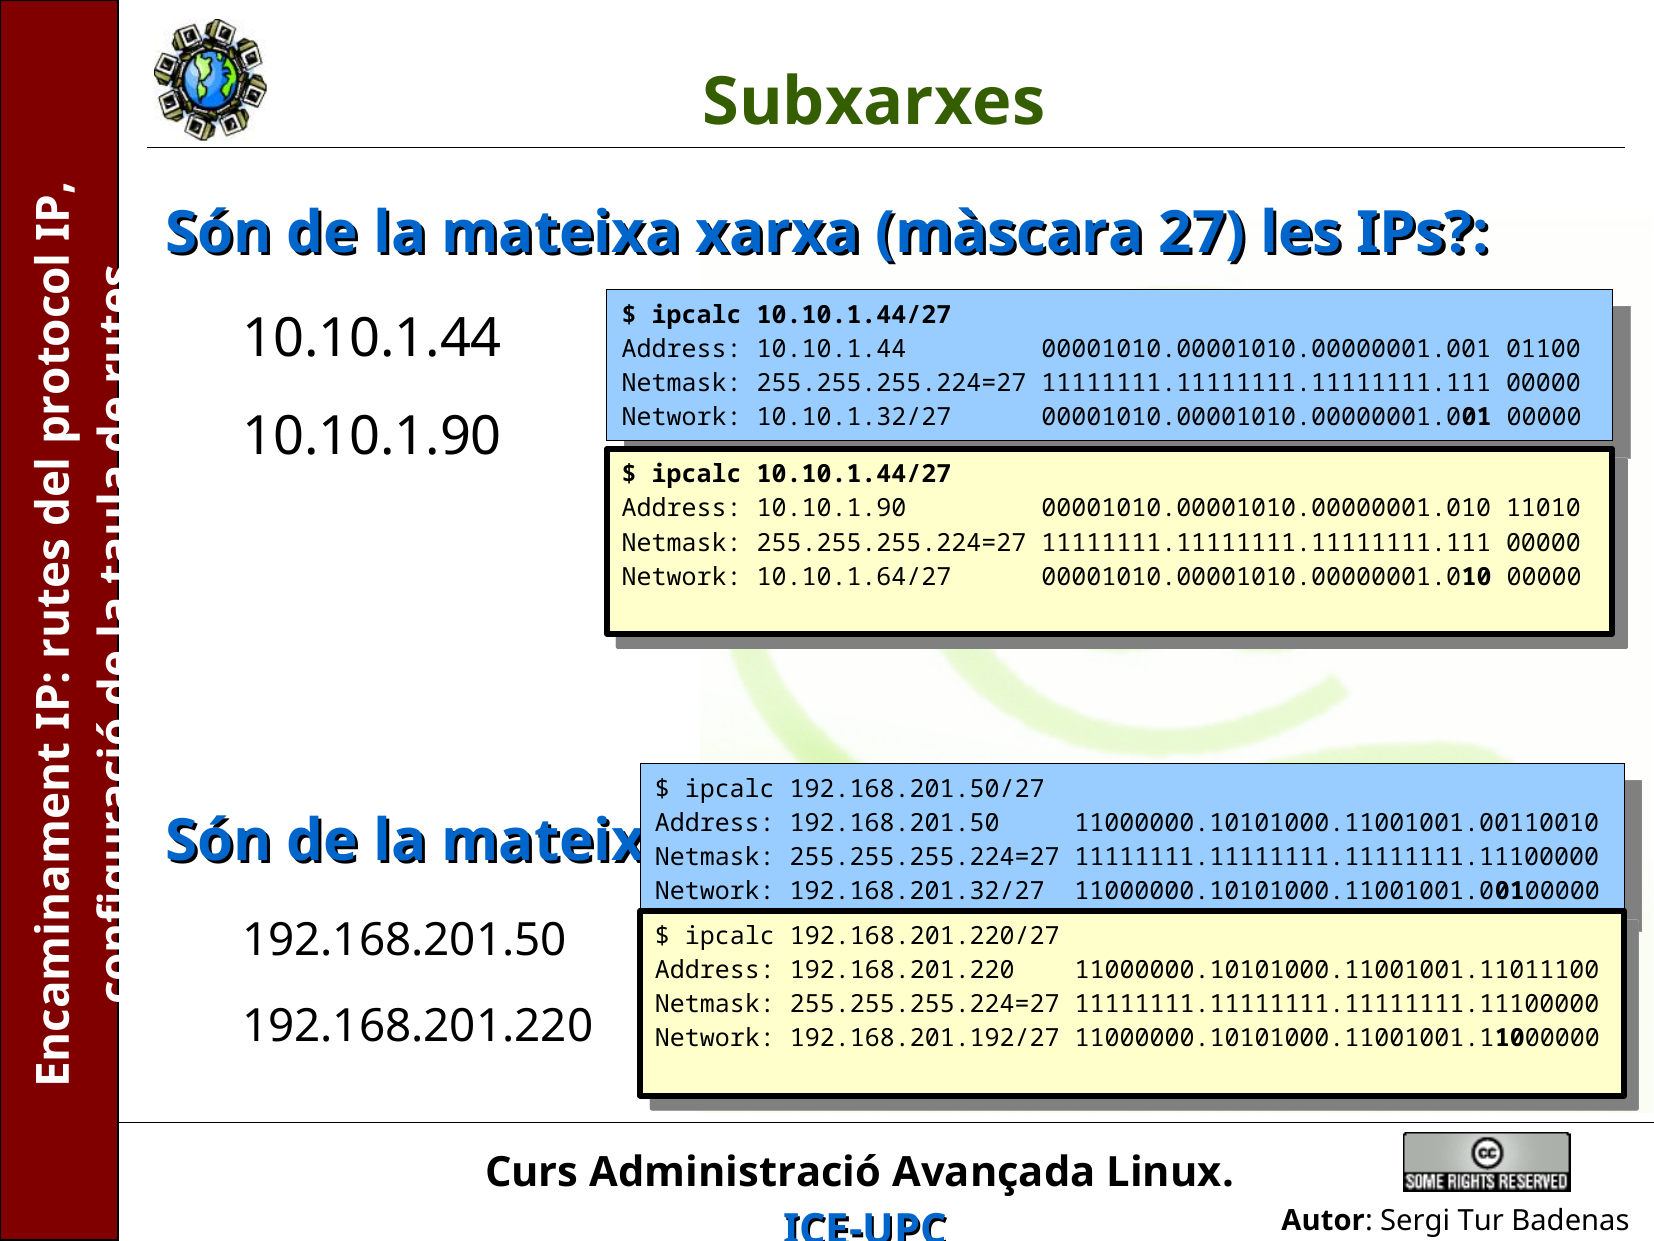

# Subxarxes
Són de la mateixa xarxa (màscara 27) les IPs?:
10.10.1.44
10.10.1.90
Són de la mateixa xarxa (màscara 25) les Ips?:
192.168.201.50
192.168.201.220
$ ipcalc 10.10.1.44/27
Address: 10.10.1.44 00001010.00001010.00000001.001 01100
Netmask: 255.255.255.224=27 11111111.11111111.11111111.111 00000
Network: 10.10.1.32/27 00001010.00001010.00000001.001 00000
$ ipcalc 10.10.1.44/27
Address: 10.10.1.90 00001010.00001010.00000001.010 11010
Netmask: 255.255.255.224=27 11111111.11111111.11111111.111 00000
Network: 10.10.1.64/27 00001010.00001010.00000001.010 00000
$ ipcalc 192.168.201.50/27
Address: 192.168.201.50 11000000.10101000.11001001.00110010
Netmask: 255.255.255.224=27 11111111.11111111.11111111.11100000
Network: 192.168.201.32/27 11000000.10101000.11001001.00100000
$ ipcalc 192.168.201.220/27
Address: 192.168.201.220 11000000.10101000.11001001.11011100
Netmask: 255.255.255.224=27 11111111.11111111.11111111.11100000
Network: 192.168.201.192/27 11000000.10101000.11001001.11000000